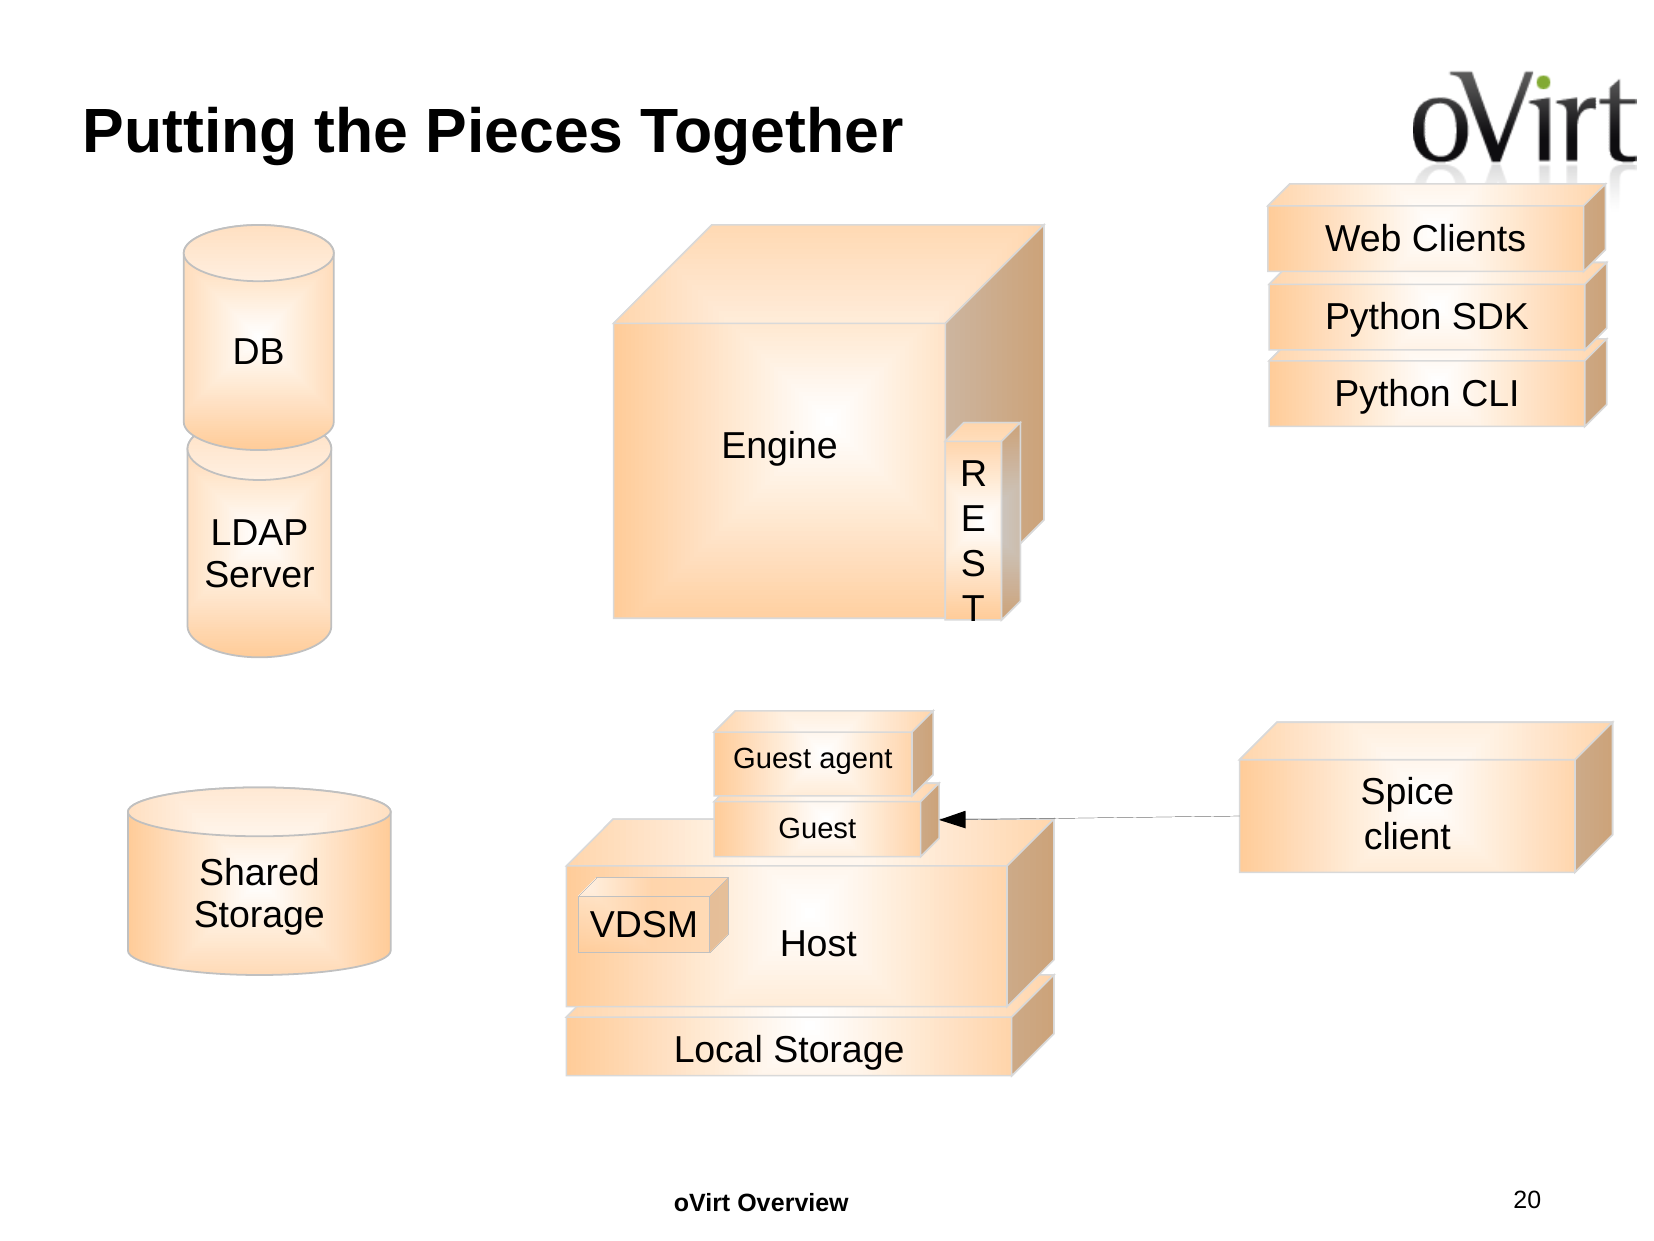

# Putting the Pieces Together
Web Clients
DB
Engine
Python SDK
Python CLI
LDAP
Server
R
E
S
T
Guest agent
Spice
client
Guest
Shared
Storage
 Host
VDSM
Local Storage